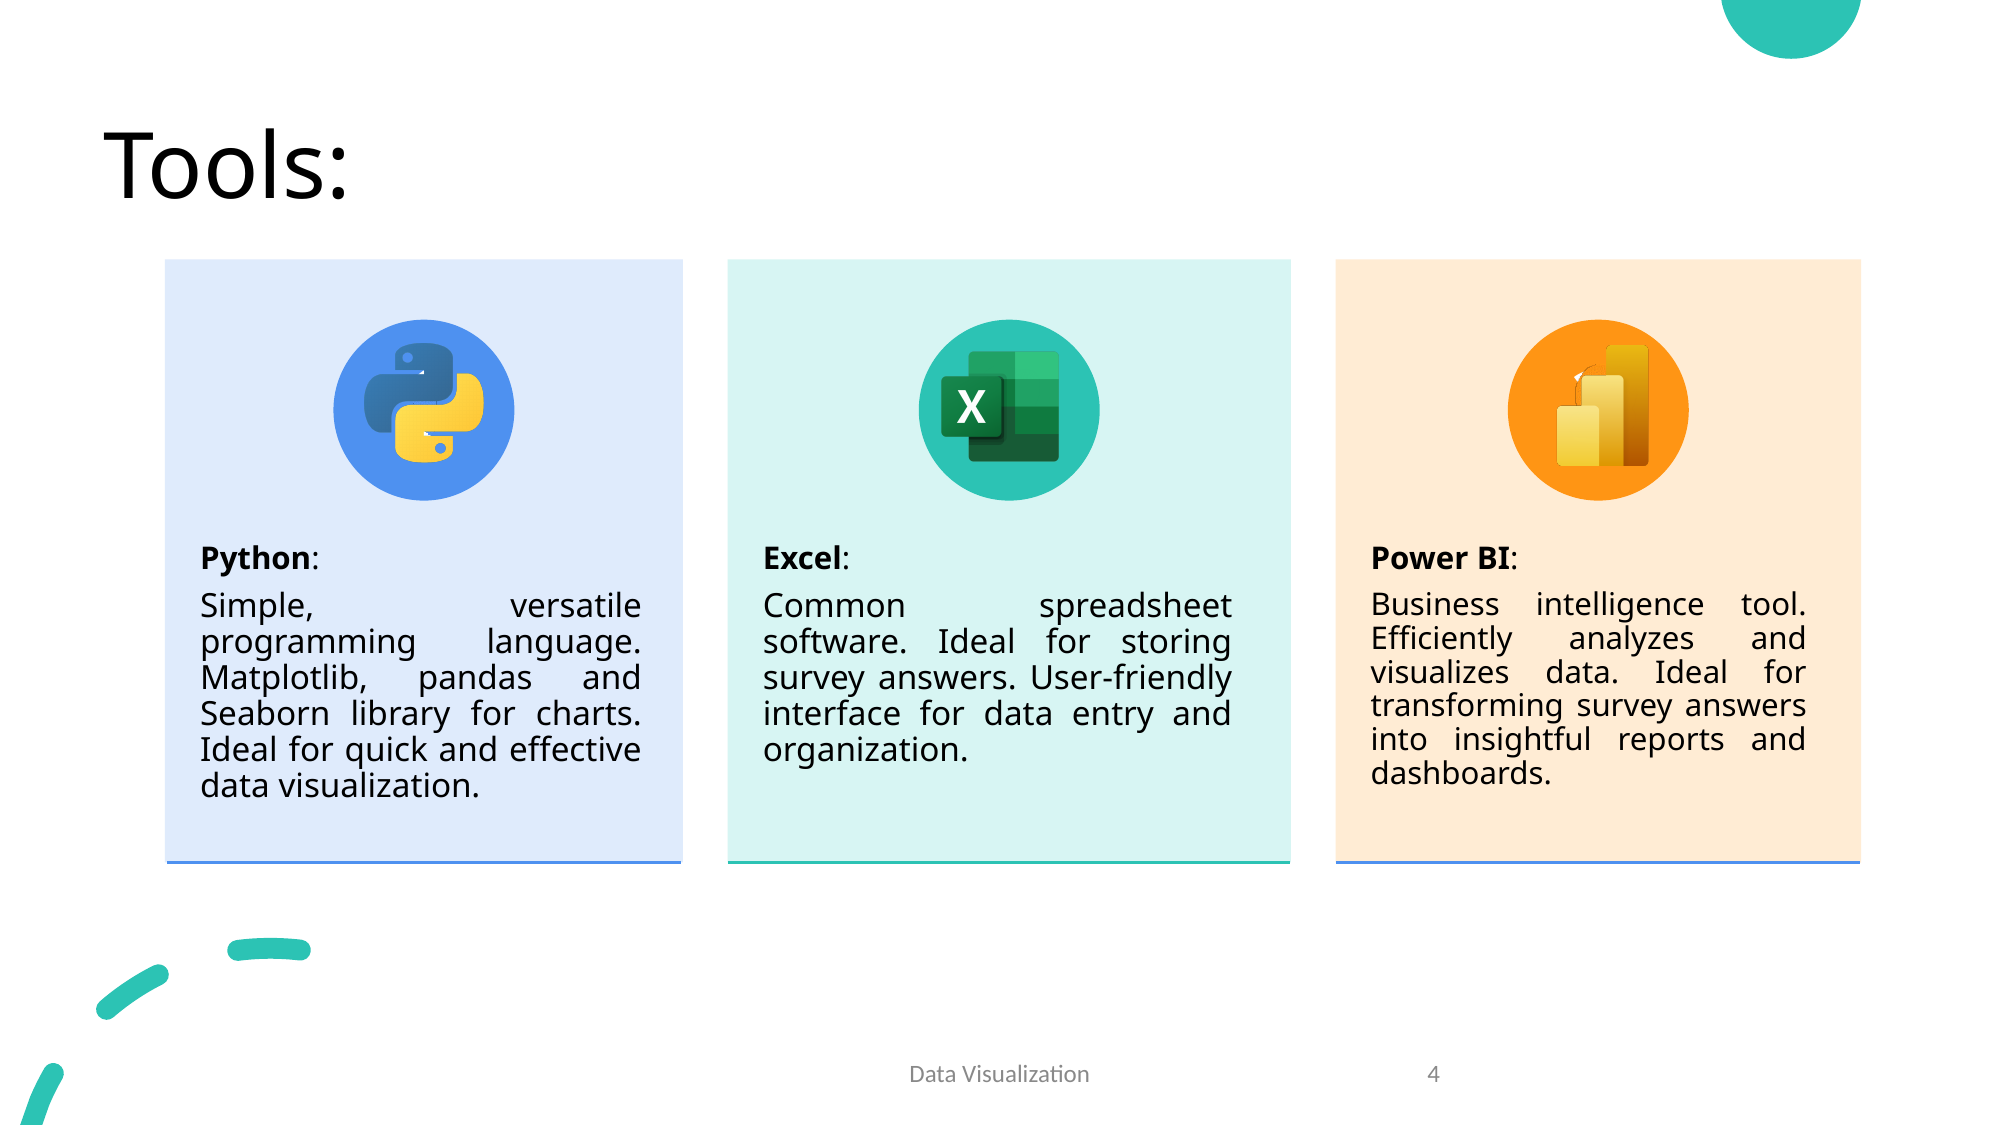

# Tools:
Python:
Simple, versatile programming language. Matplotlib, pandas and Seaborn library for charts. Ideal for quick and effective data visualization.
Excel:
Common spreadsheet software. Ideal for storing survey answers. User-friendly interface for data entry and organization.
Power BI:
Business intelligence tool. Efficiently analyzes and visualizes data. Ideal for transforming survey answers into insightful reports and dashboards.
1
2
3
Data Visualization